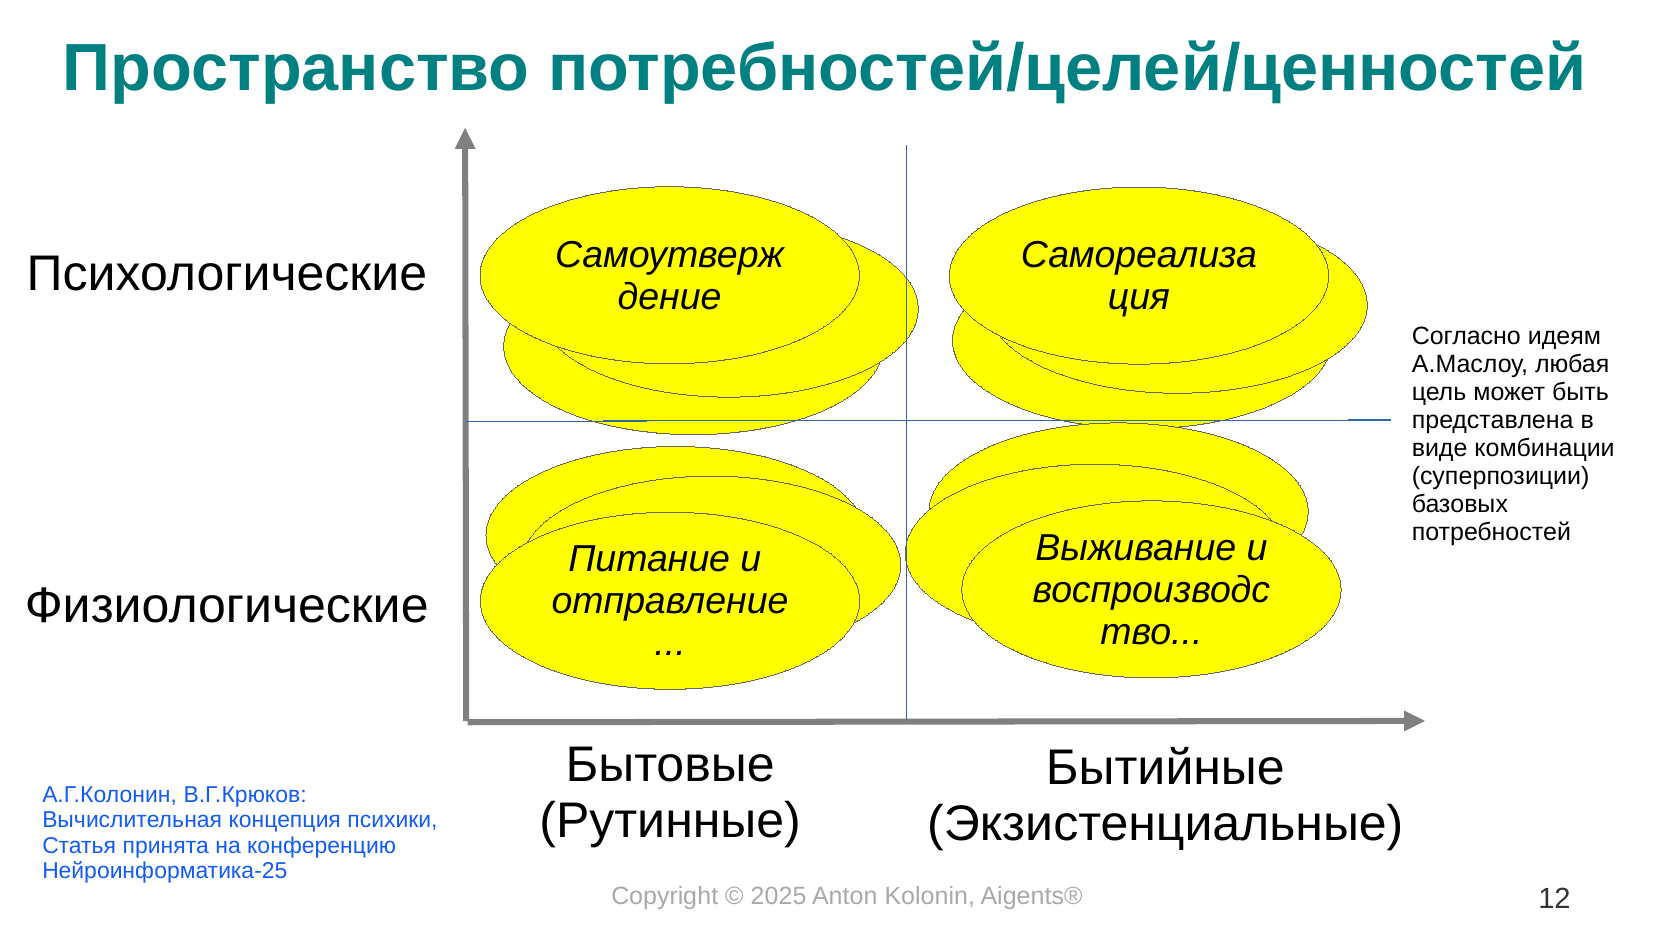

Пространство потребностей/целей/ценностей
Самоутверждение
Самореализация
Психологические
Согласно идеям А.Маслоу, любая цель может быть представлена в виде комбинации (суперпозиции) базовых потребностей
Выживание и
воспроизводство...
Питание и
отправление...
Физиологические
Бытовые
(Рутинные)
Бытийные
(Экзистенциальные)
А.Г.Колонин, В.Г.Крюков:
Вычислительная концепция психики,
Статья принята на конференцию
Нейроинформатика-25
Copyright © 2025 Anton Kolonin, Aigents®
12